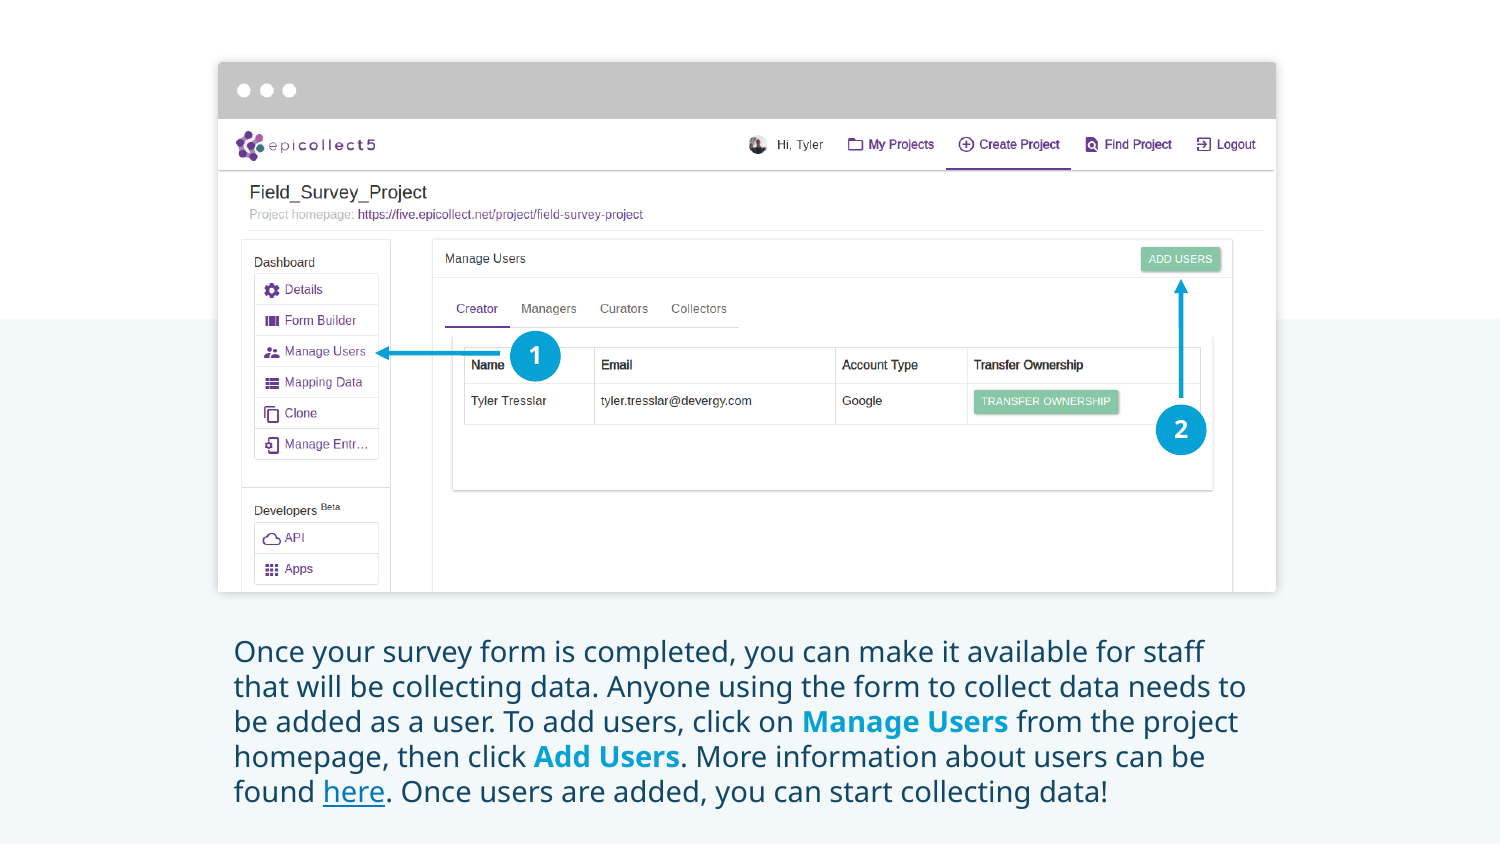

1
2
Once your survey form is completed, you can make it available for staff that will be collecting data. Anyone using the form to collect data needs to be added as a user. To add users, click on Manage Users from the project homepage, then click Add Users. More information about users can be found here. Once users are added, you can start collecting data!